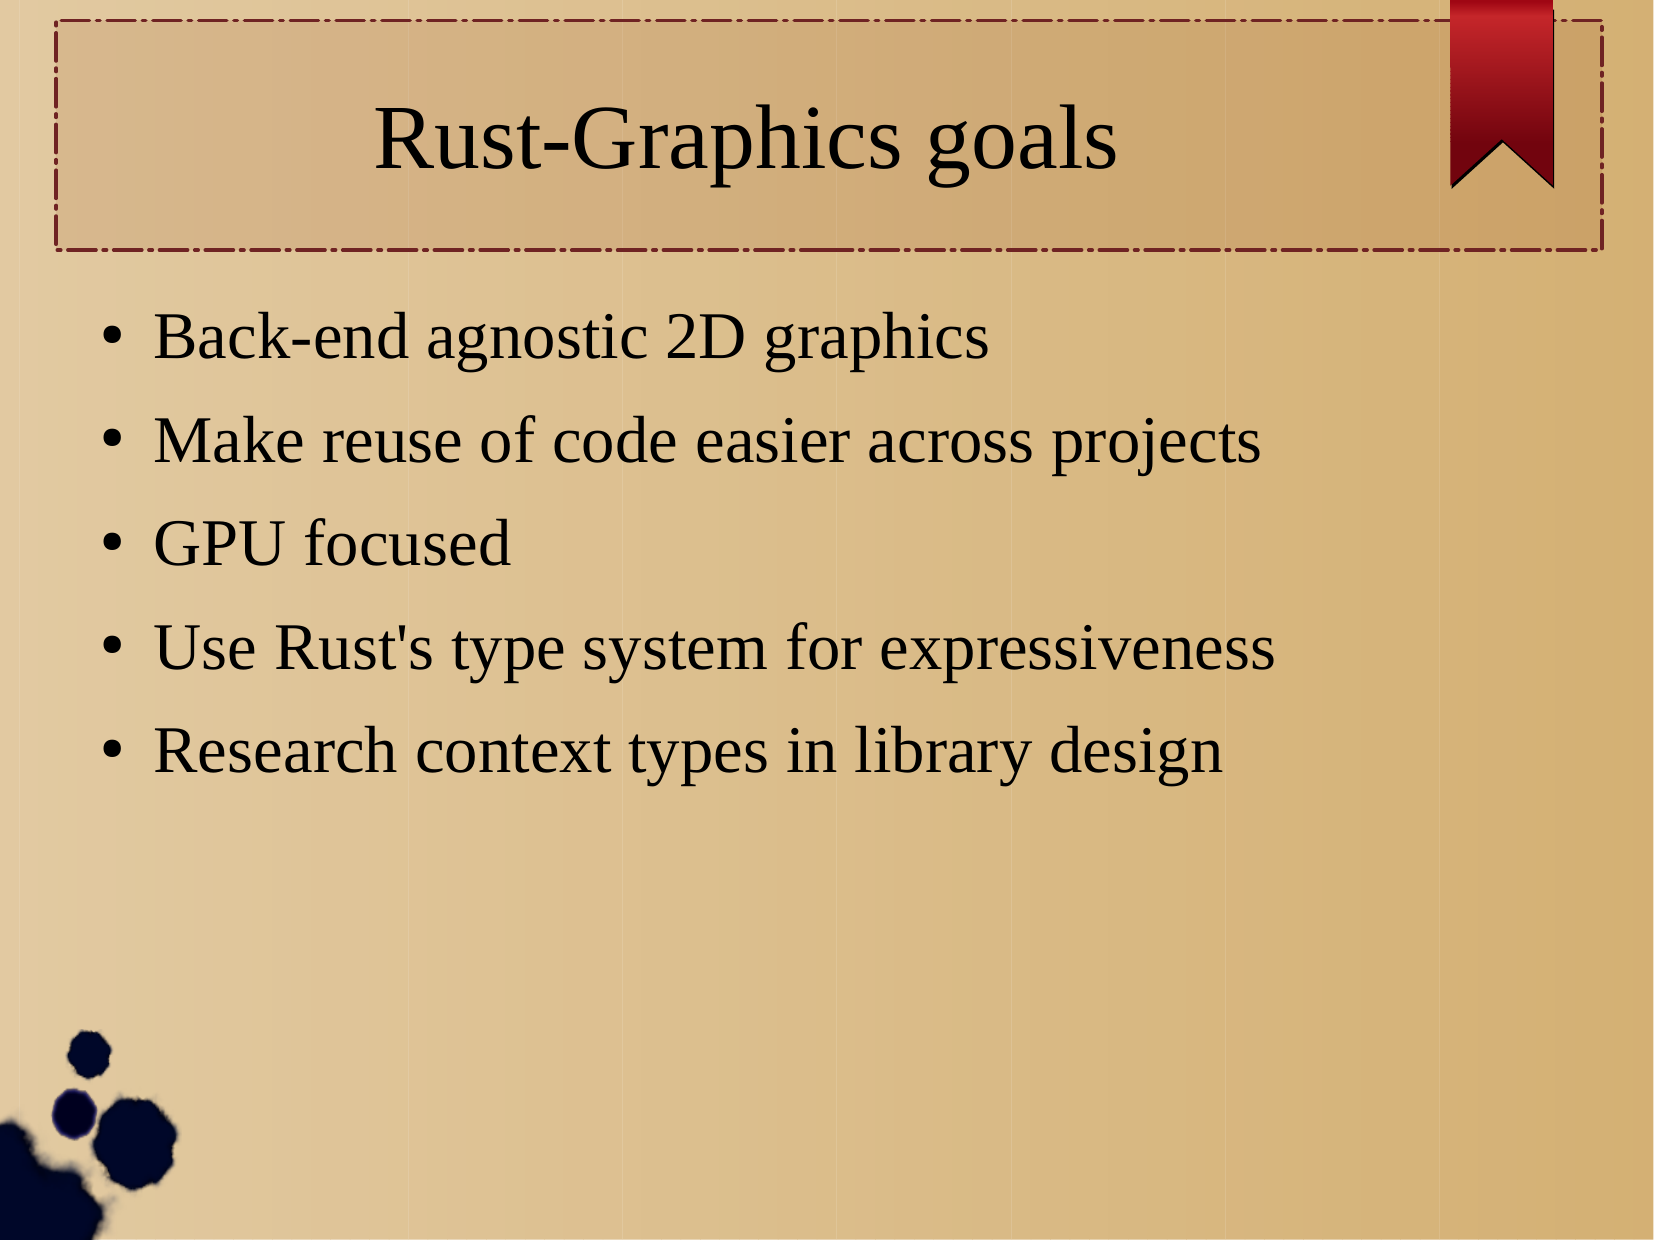

# Rust-Graphics goals
Back-end agnostic 2D graphics
Make reuse of code easier across projects
GPU focused
Use Rust's type system for expressiveness
Research context types in library design